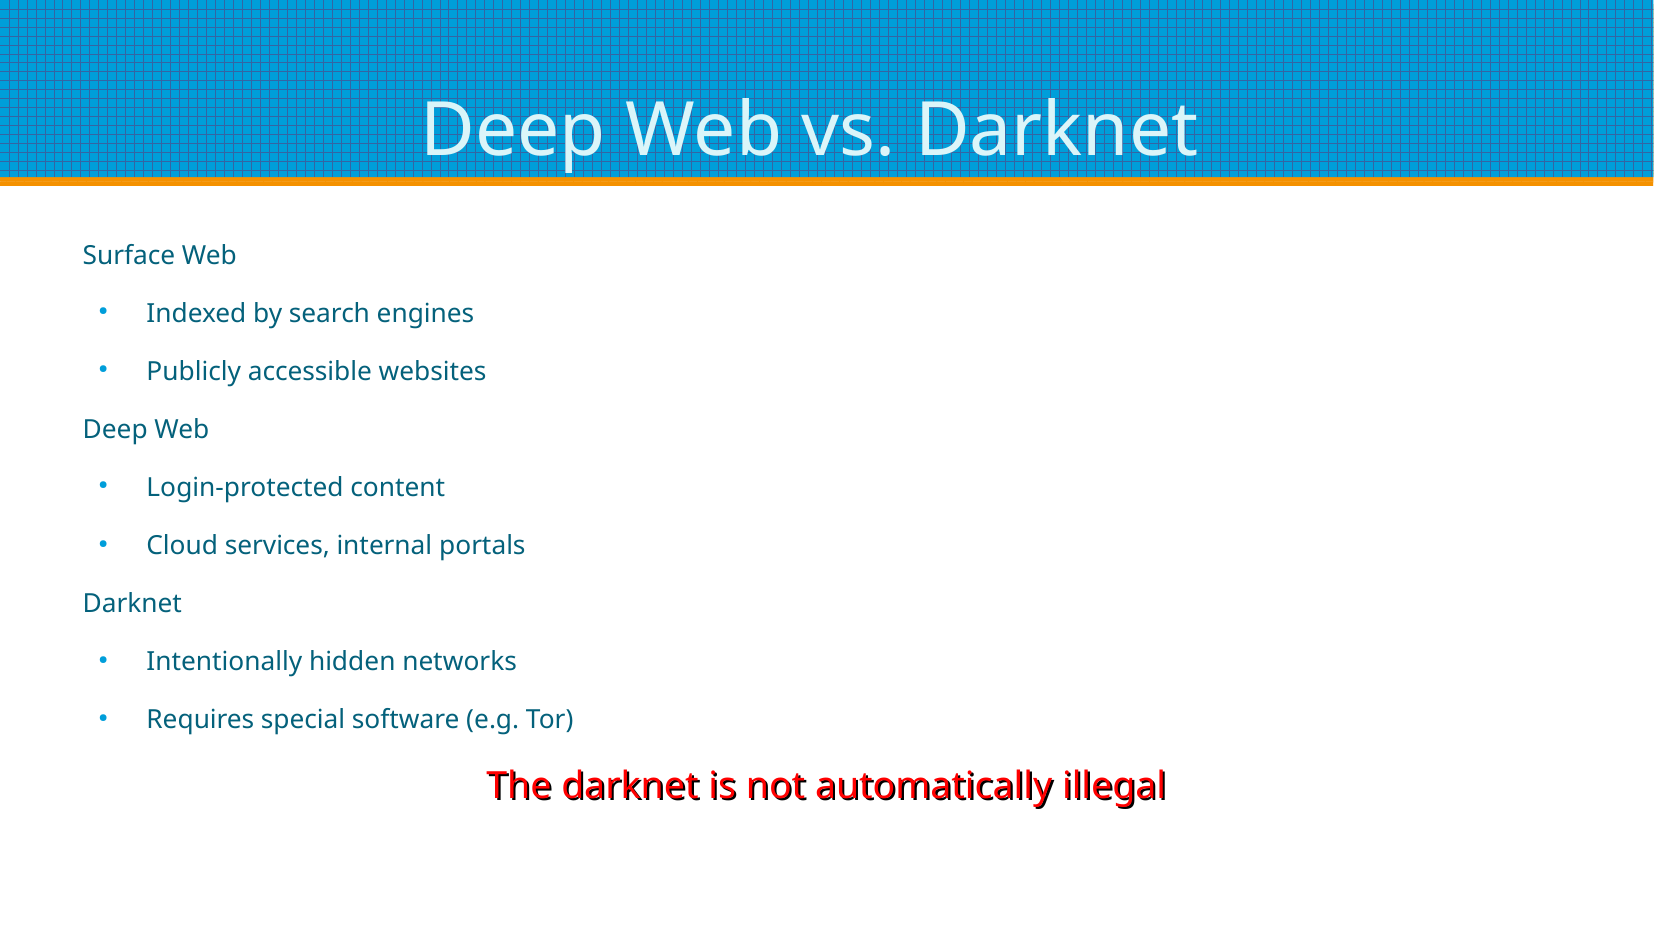

# Deep Web vs. Darknet
Surface Web
Indexed by search engines
Publicly accessible websites
Deep Web
Login-protected content
Cloud services, internal portals
Darknet
Intentionally hidden networks
Requires special software (e.g. Tor)
The darknet is not automatically illegal